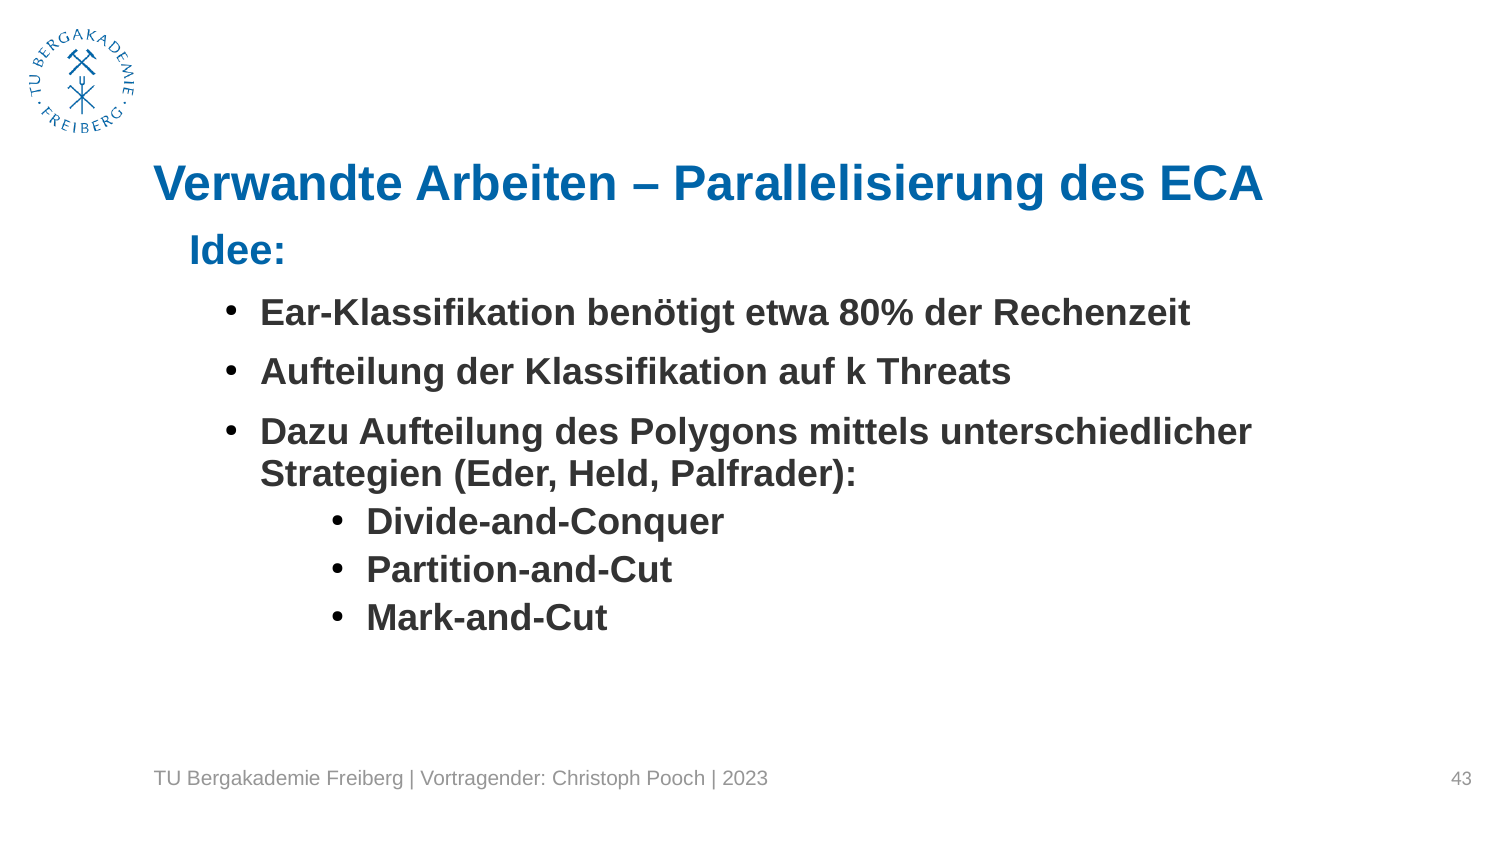

# Verwandte Arbeiten – Parallelisierung des ECA
Idee:
Ear-Klassifikation benötigt etwa 80% der Rechenzeit
Aufteilung der Klassifikation auf k Threats
Dazu Aufteilung des Polygons mittels unterschiedlicher Strategien (Eder, Held, Palfrader):
Divide-and-Conquer
Partition-and-Cut
Mark-and-Cut
TU Bergakademie Freiberg | Vortragender: Christoph Pooch | 2023